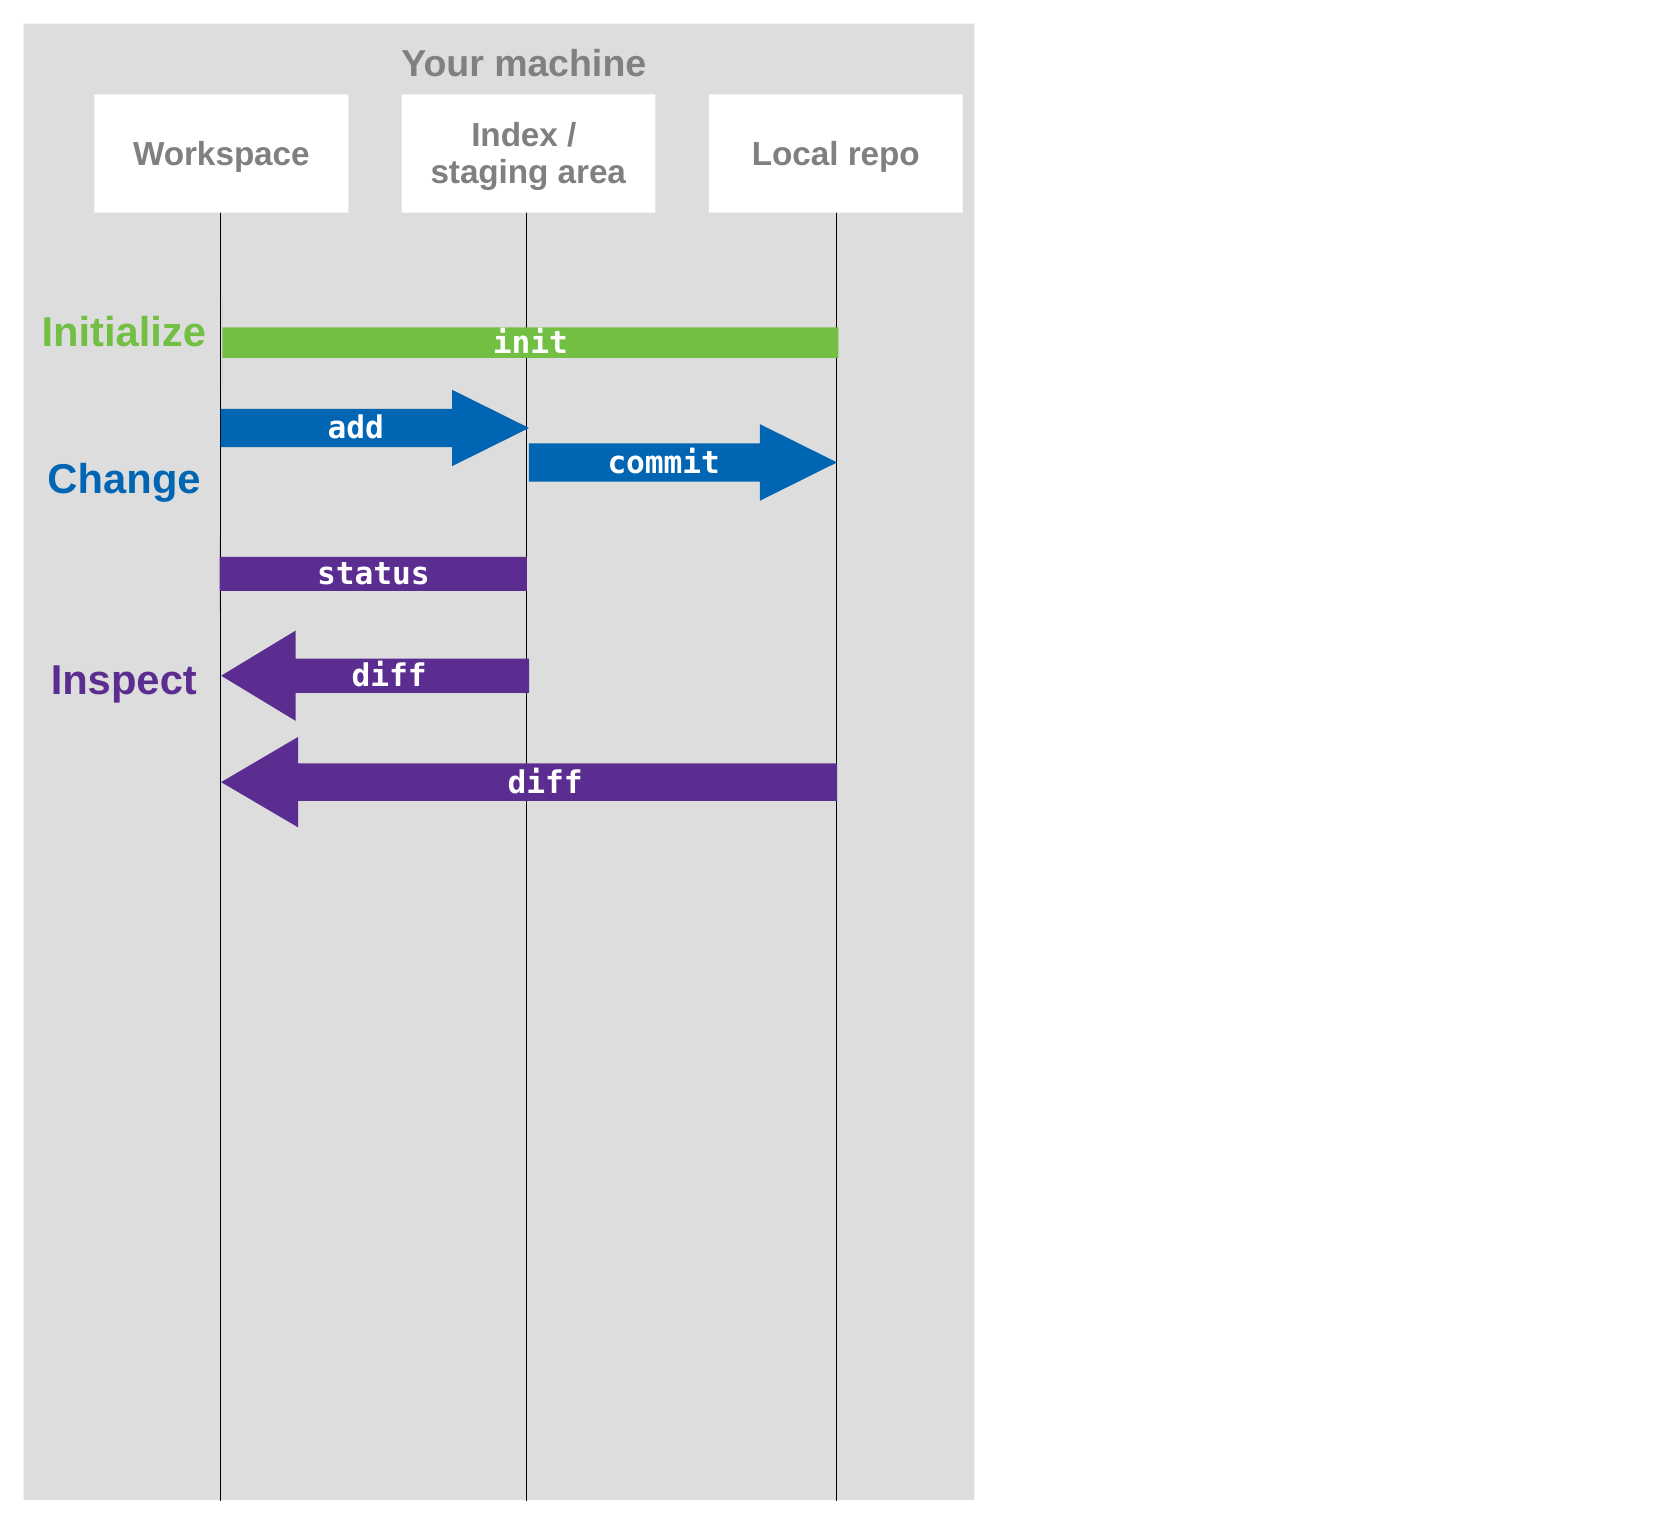

Your machine
Workspace
Index /
staging area
Local repo
init
Initialize
add
commit
Change
status
diff
Inspect
diff